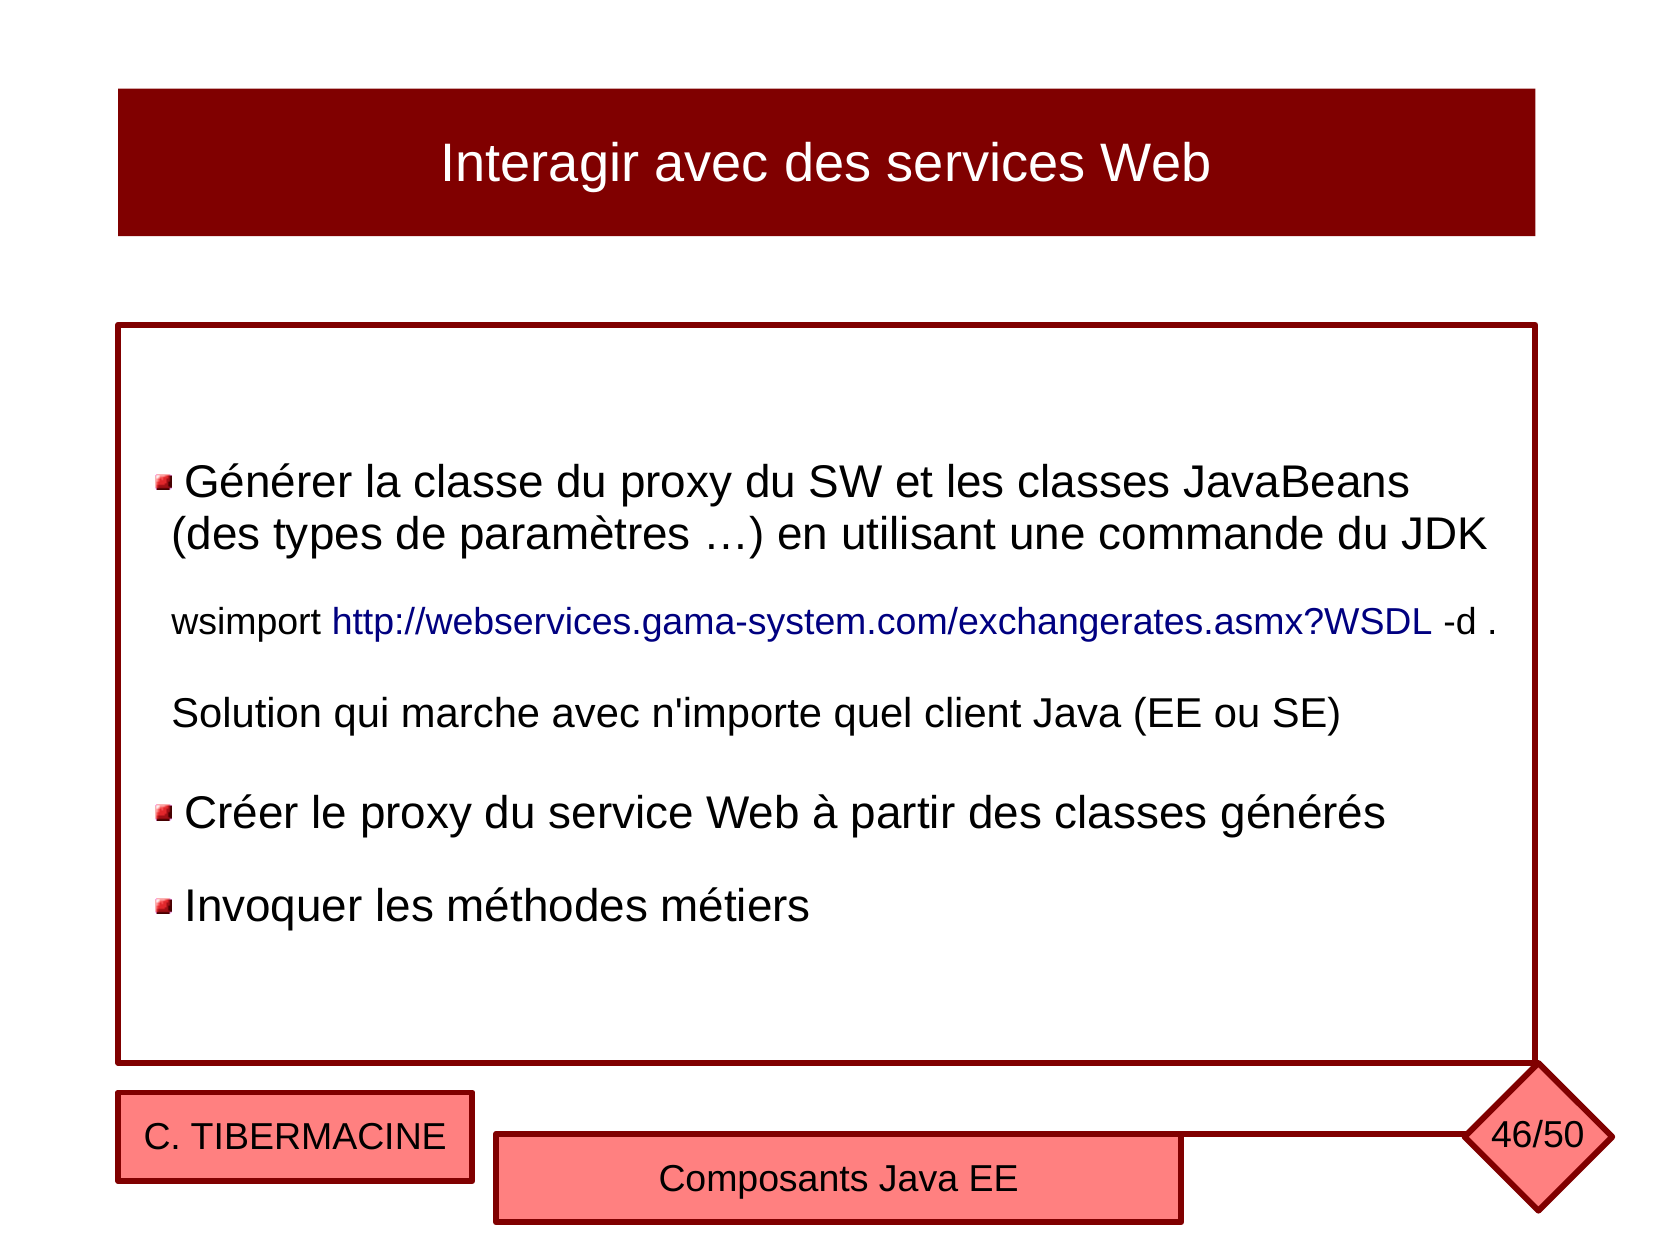

Interagir avec des services Web
 Générer la classe du proxy du SW et les classes JavaBeans
(des types de paramètres …) en utilisant une commande du JDK
wsimport http://webservices.gama-system.com/exchangerates.asmx?WSDL -d .
Solution qui marche avec n'importe quel client Java (EE ou SE)
 Créer le proxy du service Web à partir des classes générés
 Invoquer les méthodes métiers
C. TIBERMACINE
Composants Java EE